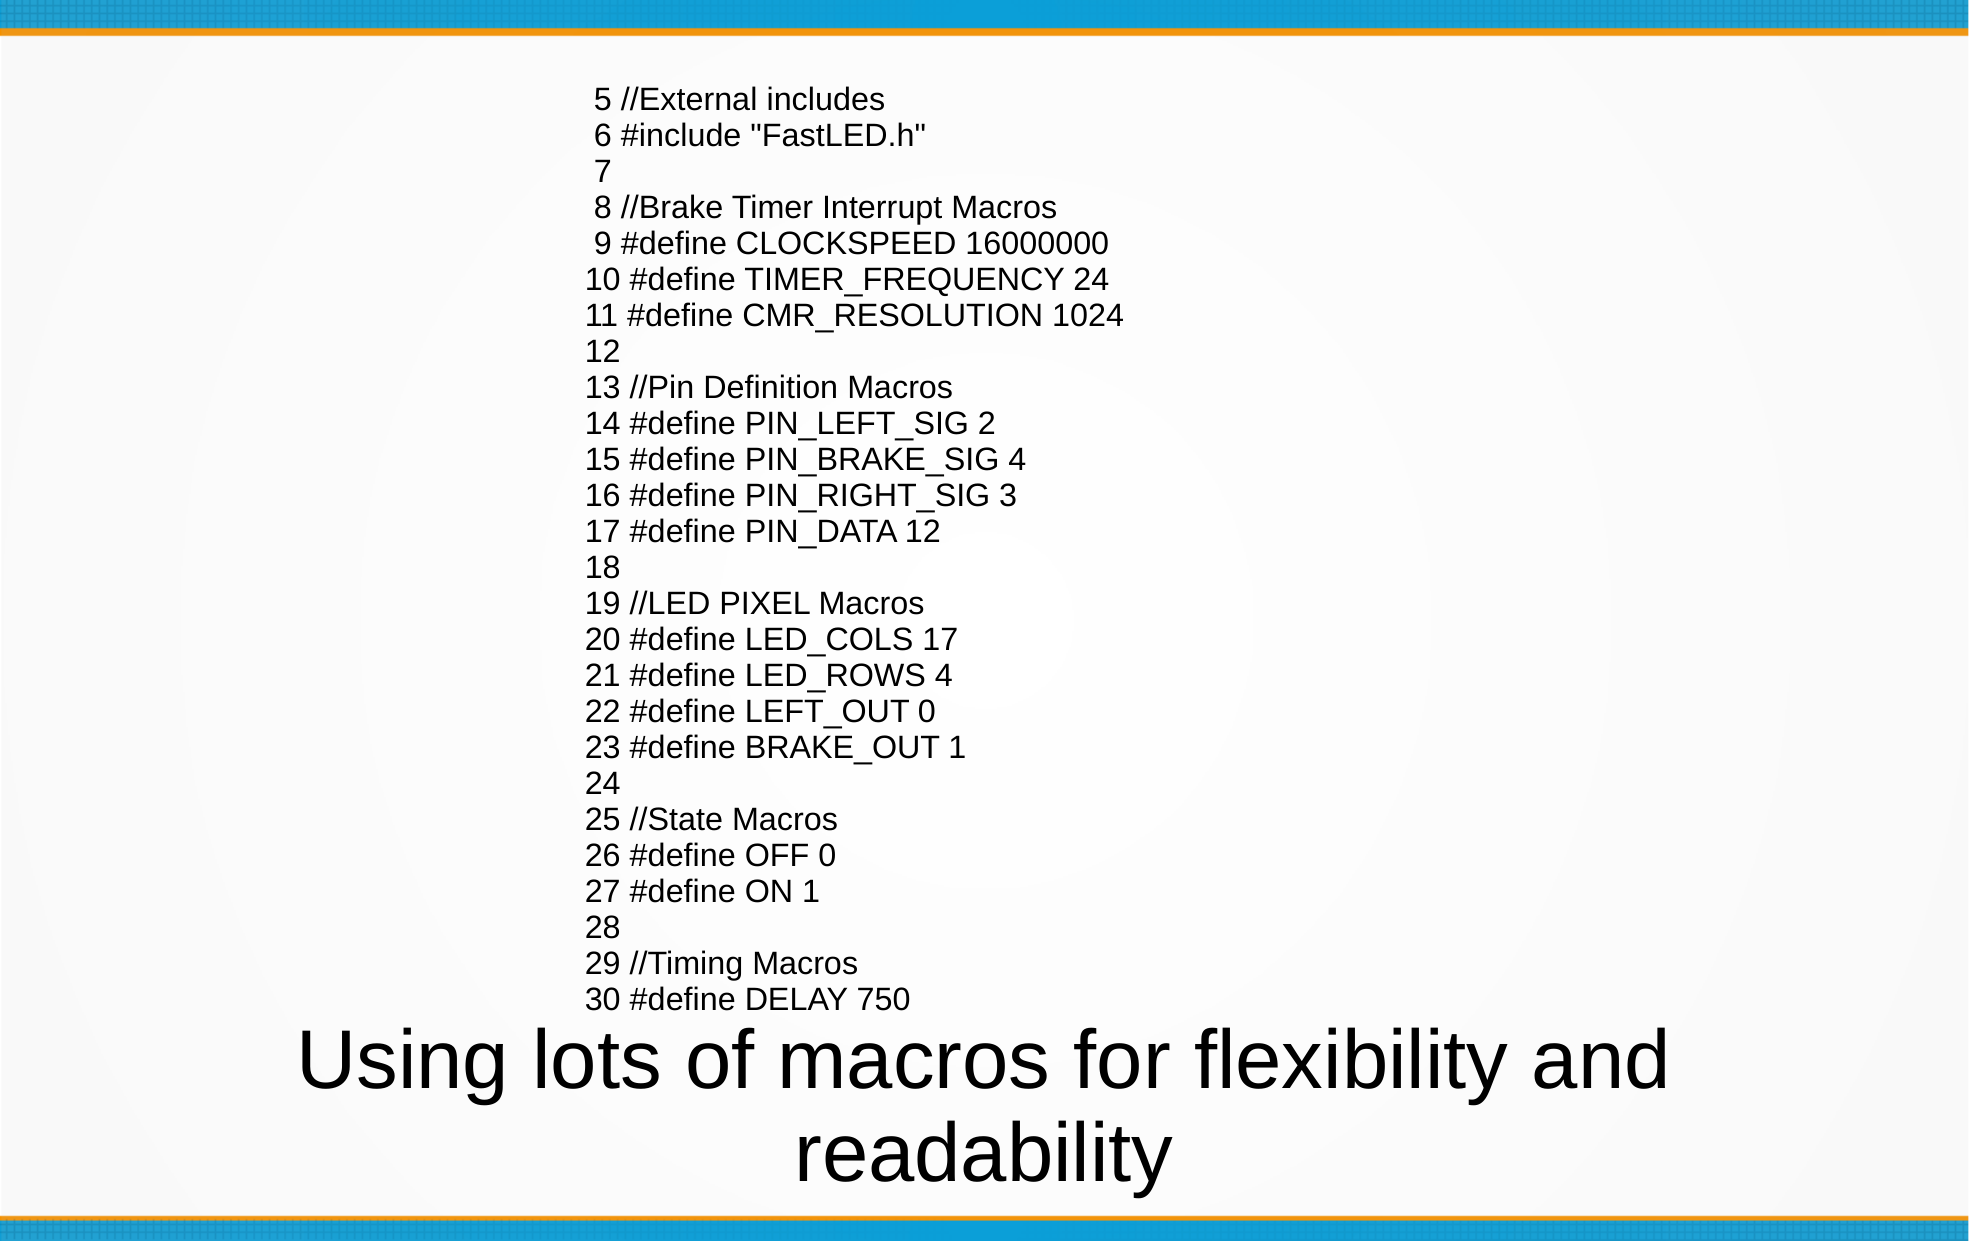

5 //External includes
 6 #include "FastLED.h"
 7
 8 //Brake Timer Interrupt Macros
 9 #define CLOCKSPEED 16000000
 10 #define TIMER_FREQUENCY 24
 11 #define CMR_RESOLUTION 1024
 12
 13 //Pin Definition Macros
 14 #define PIN_LEFT_SIG 2
 15 #define PIN_BRAKE_SIG 4
 16 #define PIN_RIGHT_SIG 3
 17 #define PIN_DATA 12
 18
 19 //LED PIXEL Macros
 20 #define LED_COLS 17
 21 #define LED_ROWS 4
 22 #define LEFT_OUT 0
 23 #define BRAKE_OUT 1
 24
 25 //State Macros
 26 #define OFF 0
 27 #define ON 1
 28
 29 //Timing Macros
 30 #define DELAY 750
Using lots of macros for flexibility and readability